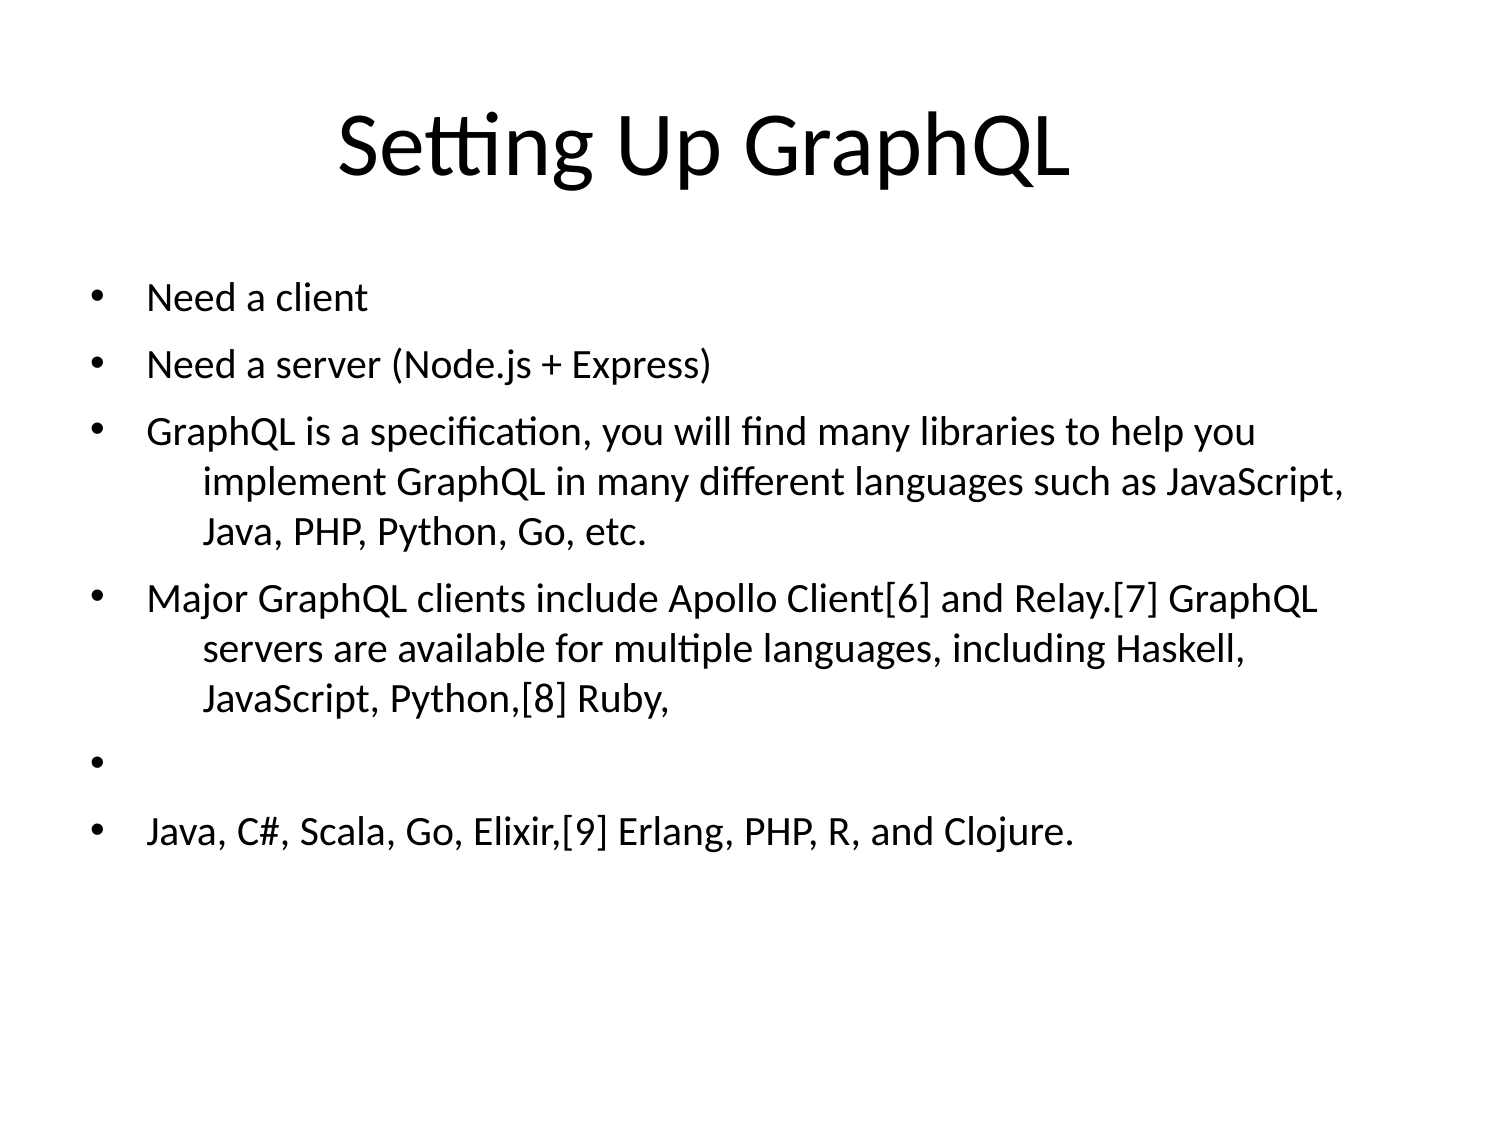

# Setting Up GraphQL
Need a client
Need a server (Node.js + Express)
GraphQL is a specification, you will find many libraries to help you implement GraphQL in many different languages such as JavaScript, Java, PHP, Python, Go, etc.
Major GraphQL clients include Apollo Client[6] and Relay.[7] GraphQL servers are available for multiple languages, including Haskell, JavaScript, Python,[8] Ruby,
Java, C#, Scala, Go, Elixir,[9] Erlang, PHP, R, and Clojure.